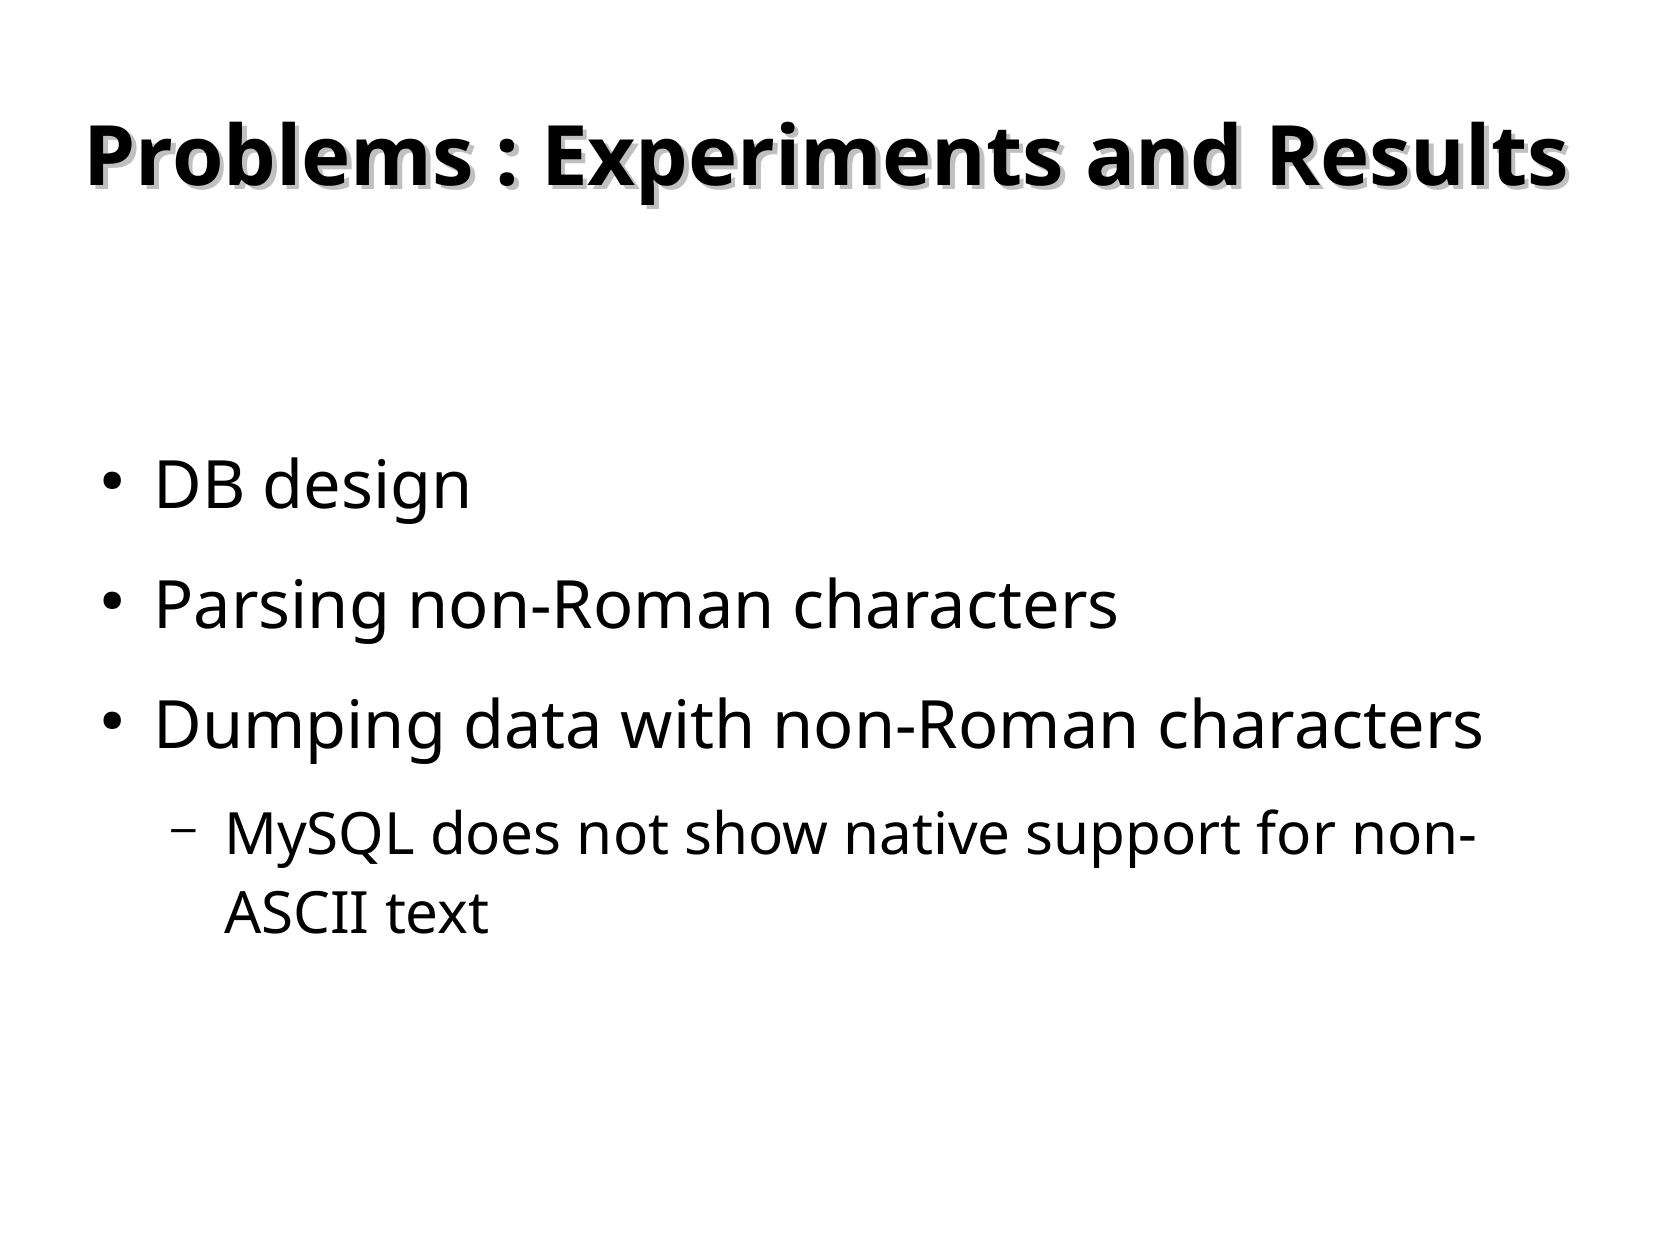

# Problems : Experiments and Results
DB design
Parsing non-Roman characters
Dumping data with non-Roman characters
MySQL does not show native support for non-ASCII text